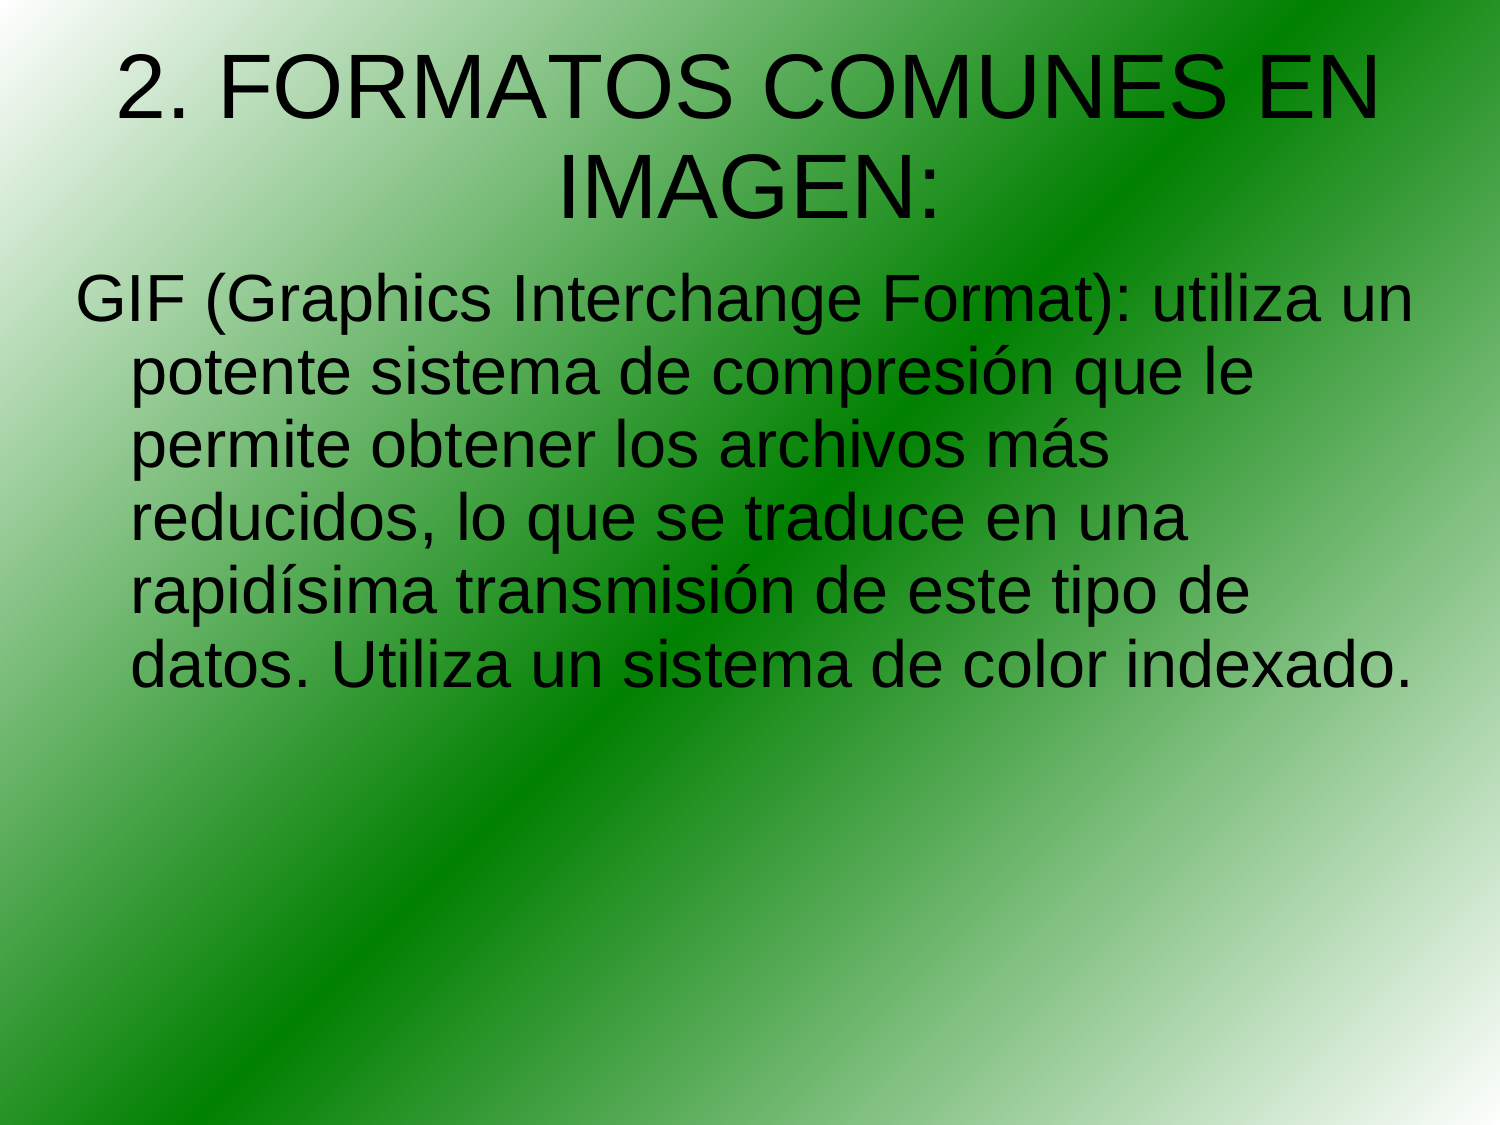

# 2. FORMATOS COMUNES EN IMAGEN:
GIF (Graphics Interchange Format): utiliza un potente sistema de compresión que le permite obtener los archivos más reducidos, lo que se traduce en una rapidísima transmisión de este tipo de datos. Utiliza un sistema de color indexado.